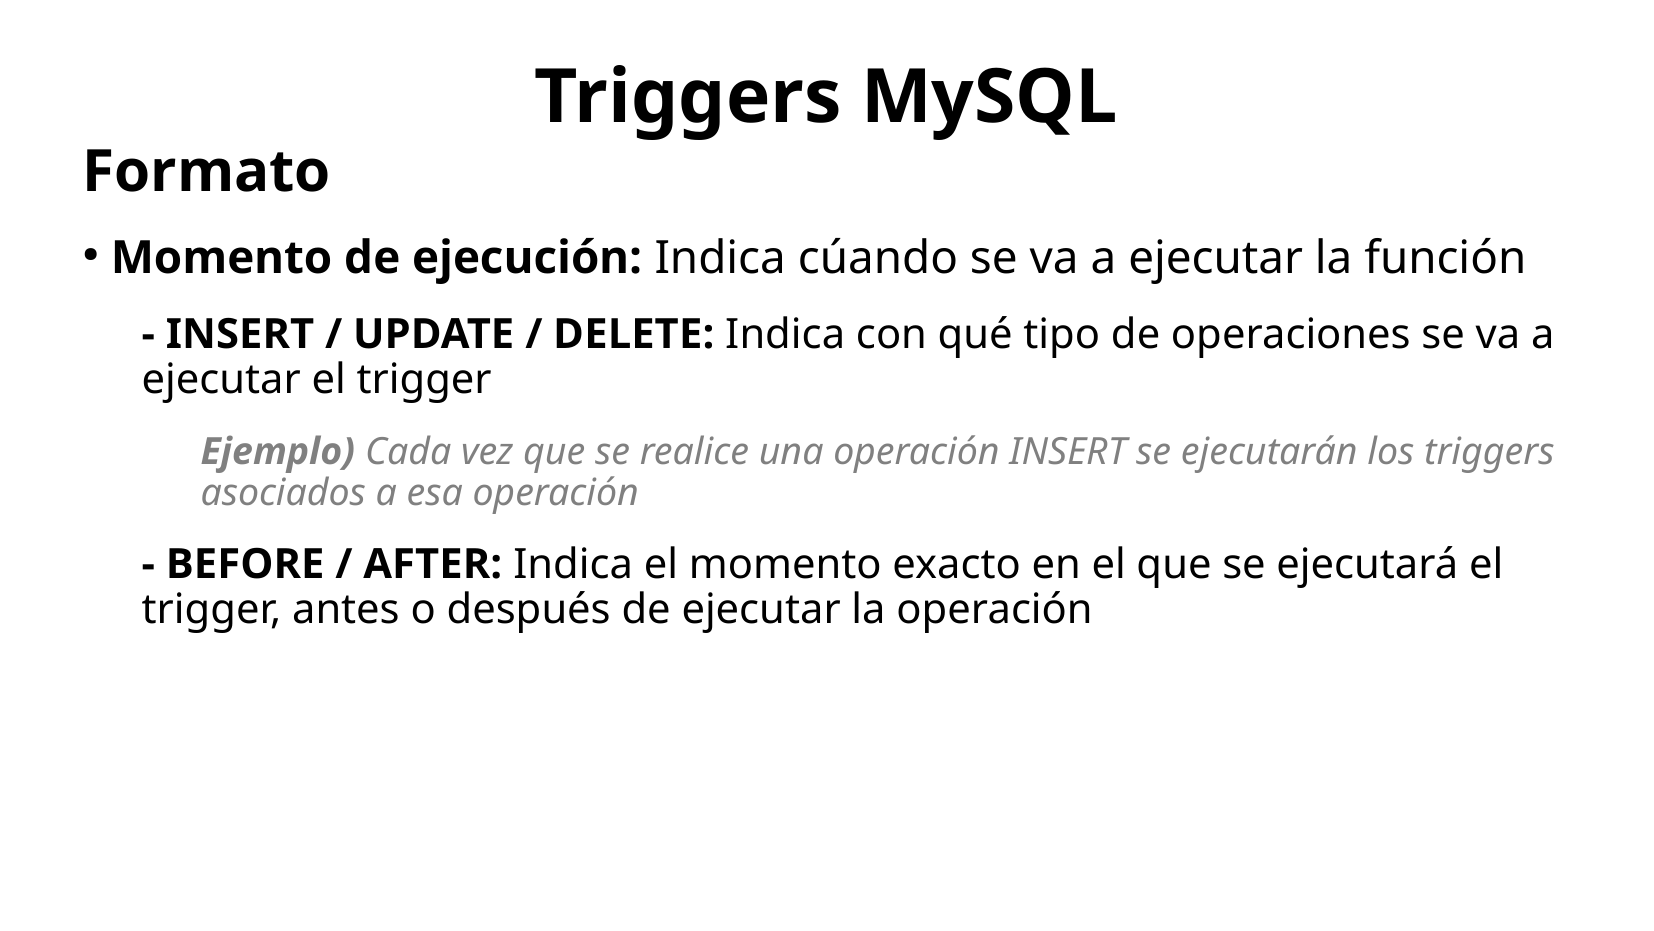

# Triggers MySQL
Formato
 Momento de ejecución: Indica cúando se va a ejecutar la función
- INSERT / UPDATE / DELETE: Indica con qué tipo de operaciones se va a ejecutar el trigger
Ejemplo) Cada vez que se realice una operación INSERT se ejecutarán los triggers asociados a esa operación
- BEFORE / AFTER: Indica el momento exacto en el que se ejecutará el trigger, antes o después de ejecutar la operación